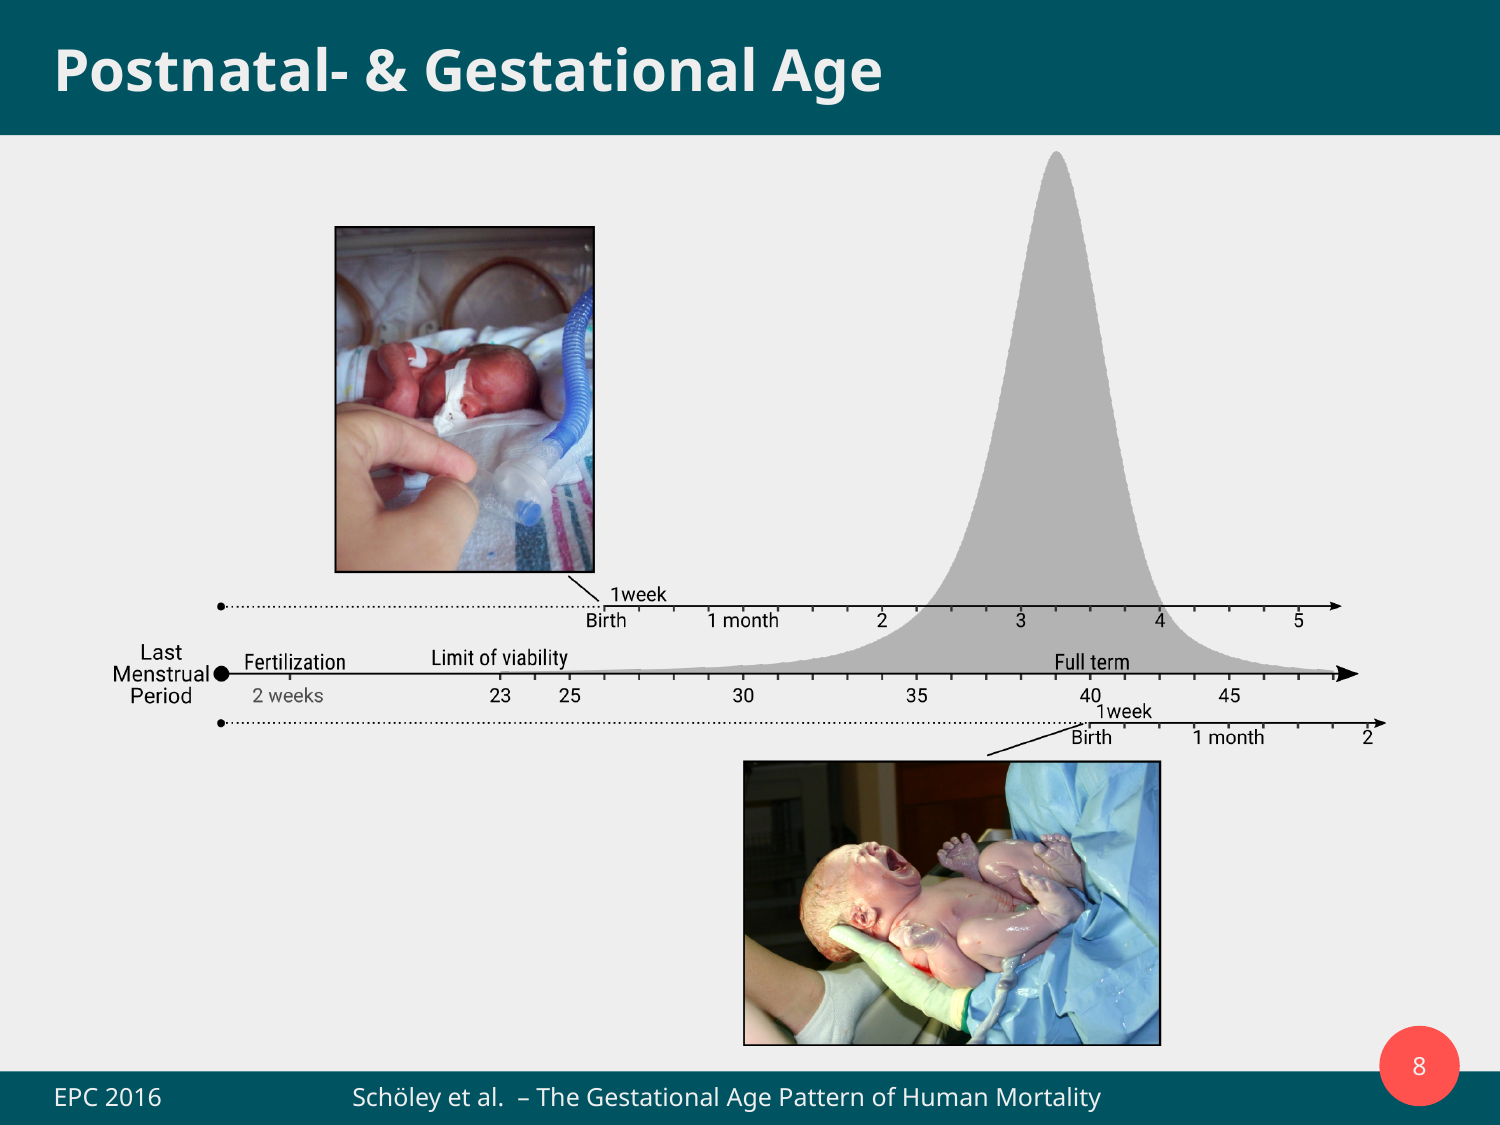

# Postnatal- & Gestational Age
8
EPC 2016
Schöley et al. – The Gestational Age Pattern of Human Mortality